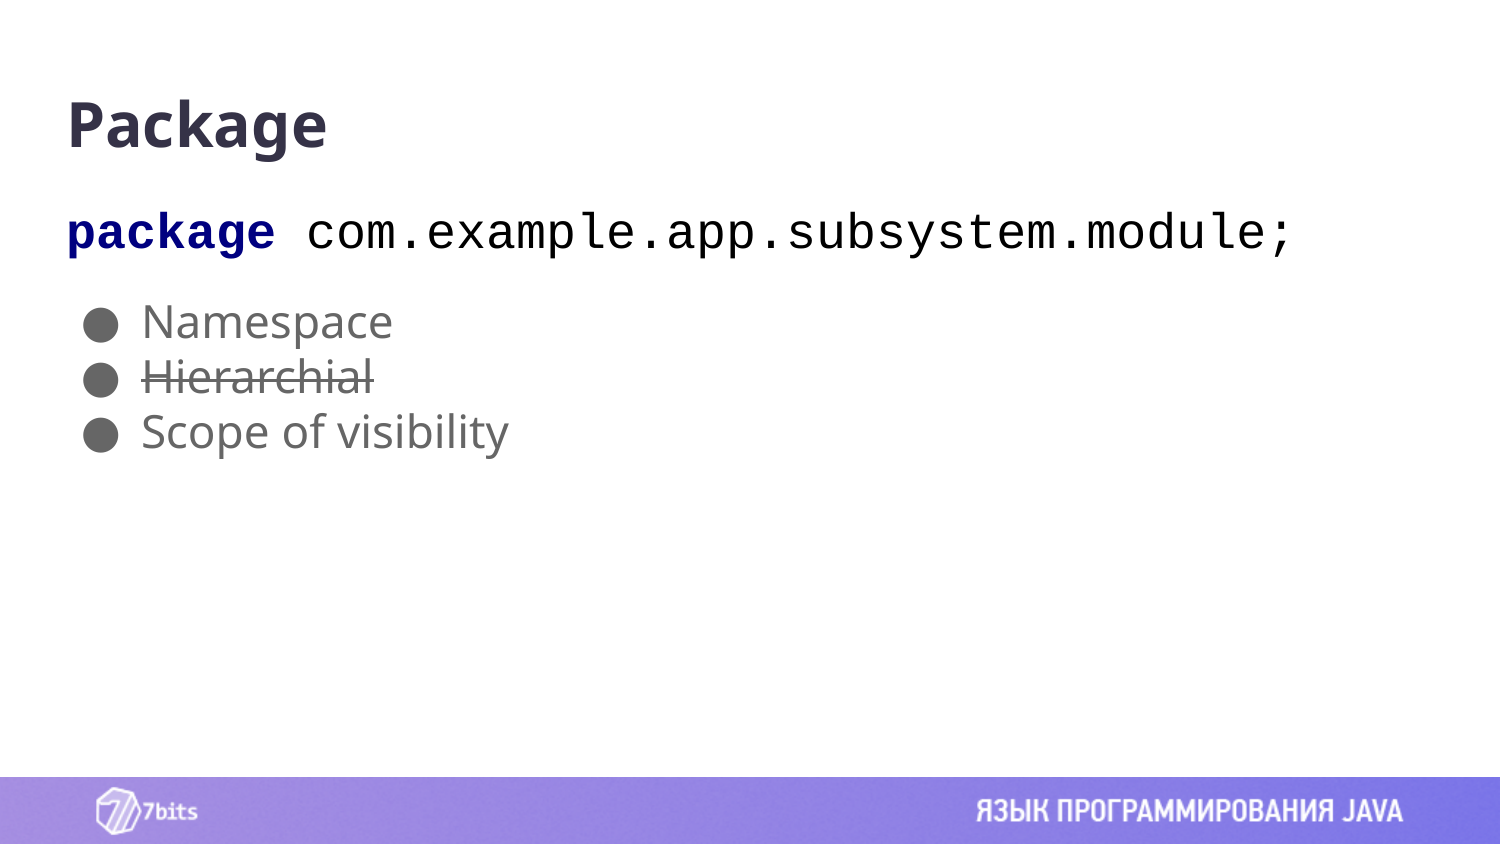

# Package
package com.example.app.subsystem.module;
Namespace
Hierarchial
Scope of visibility